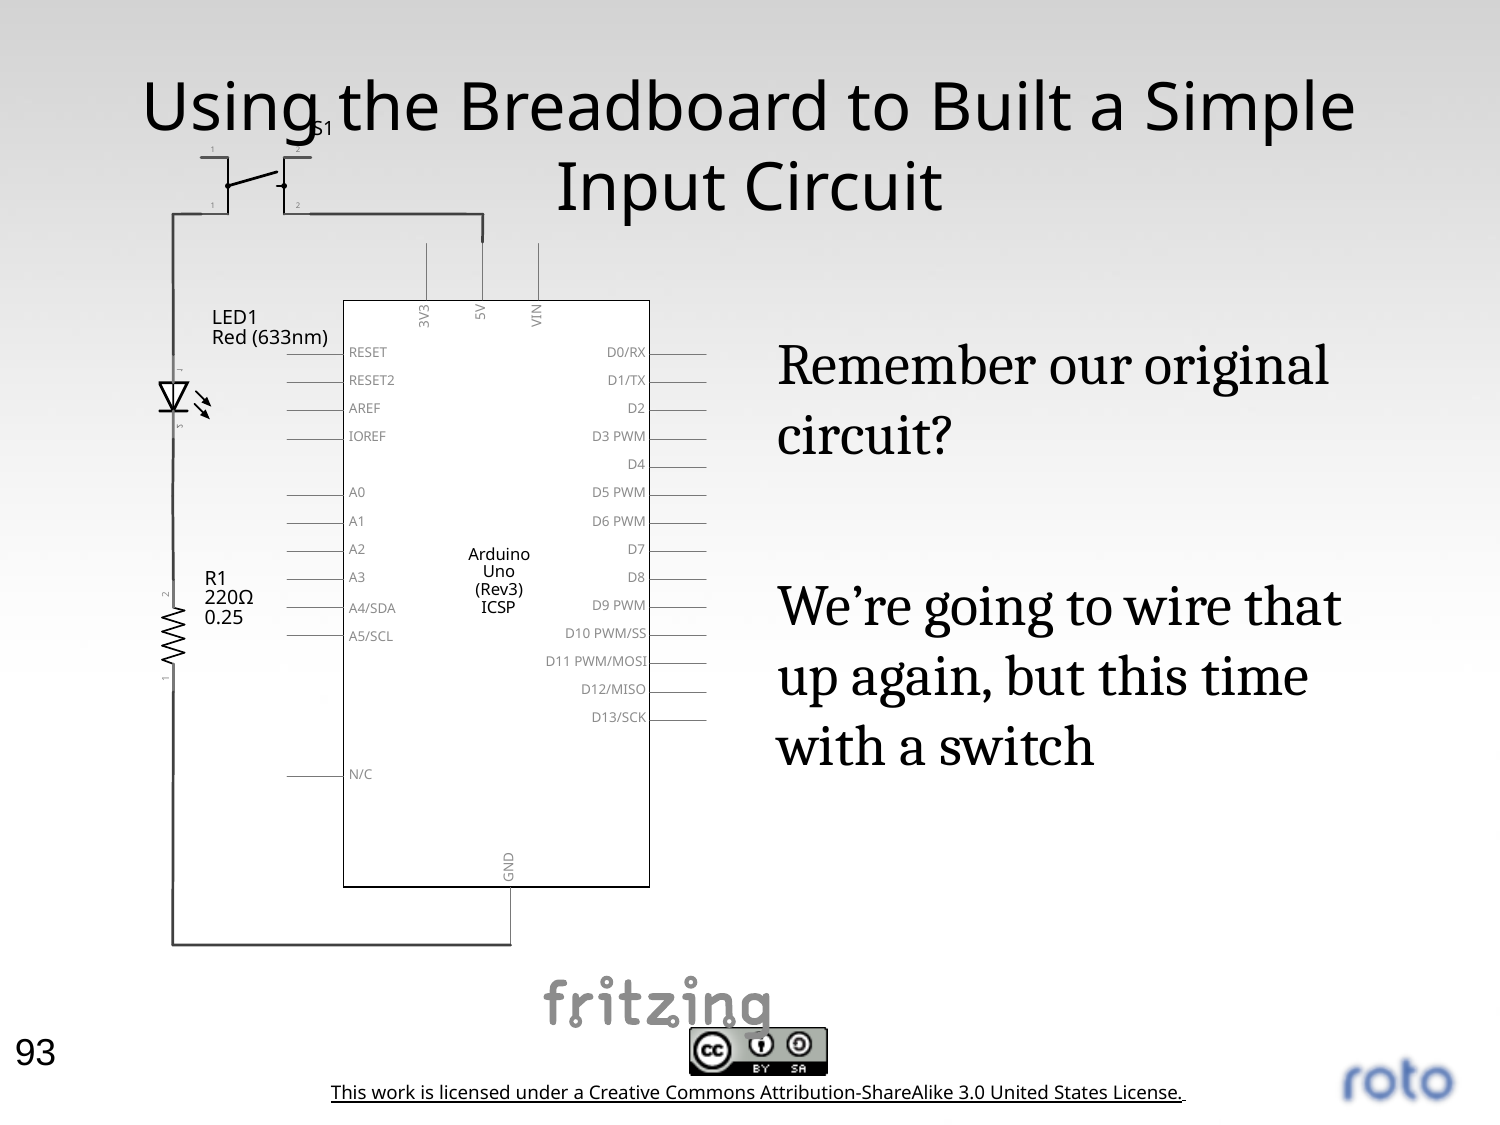

Using the Breadboard to Built a Simple Input Circuit
# Remember our original circuit?
We’re going to wire that up again, but this time with a switch